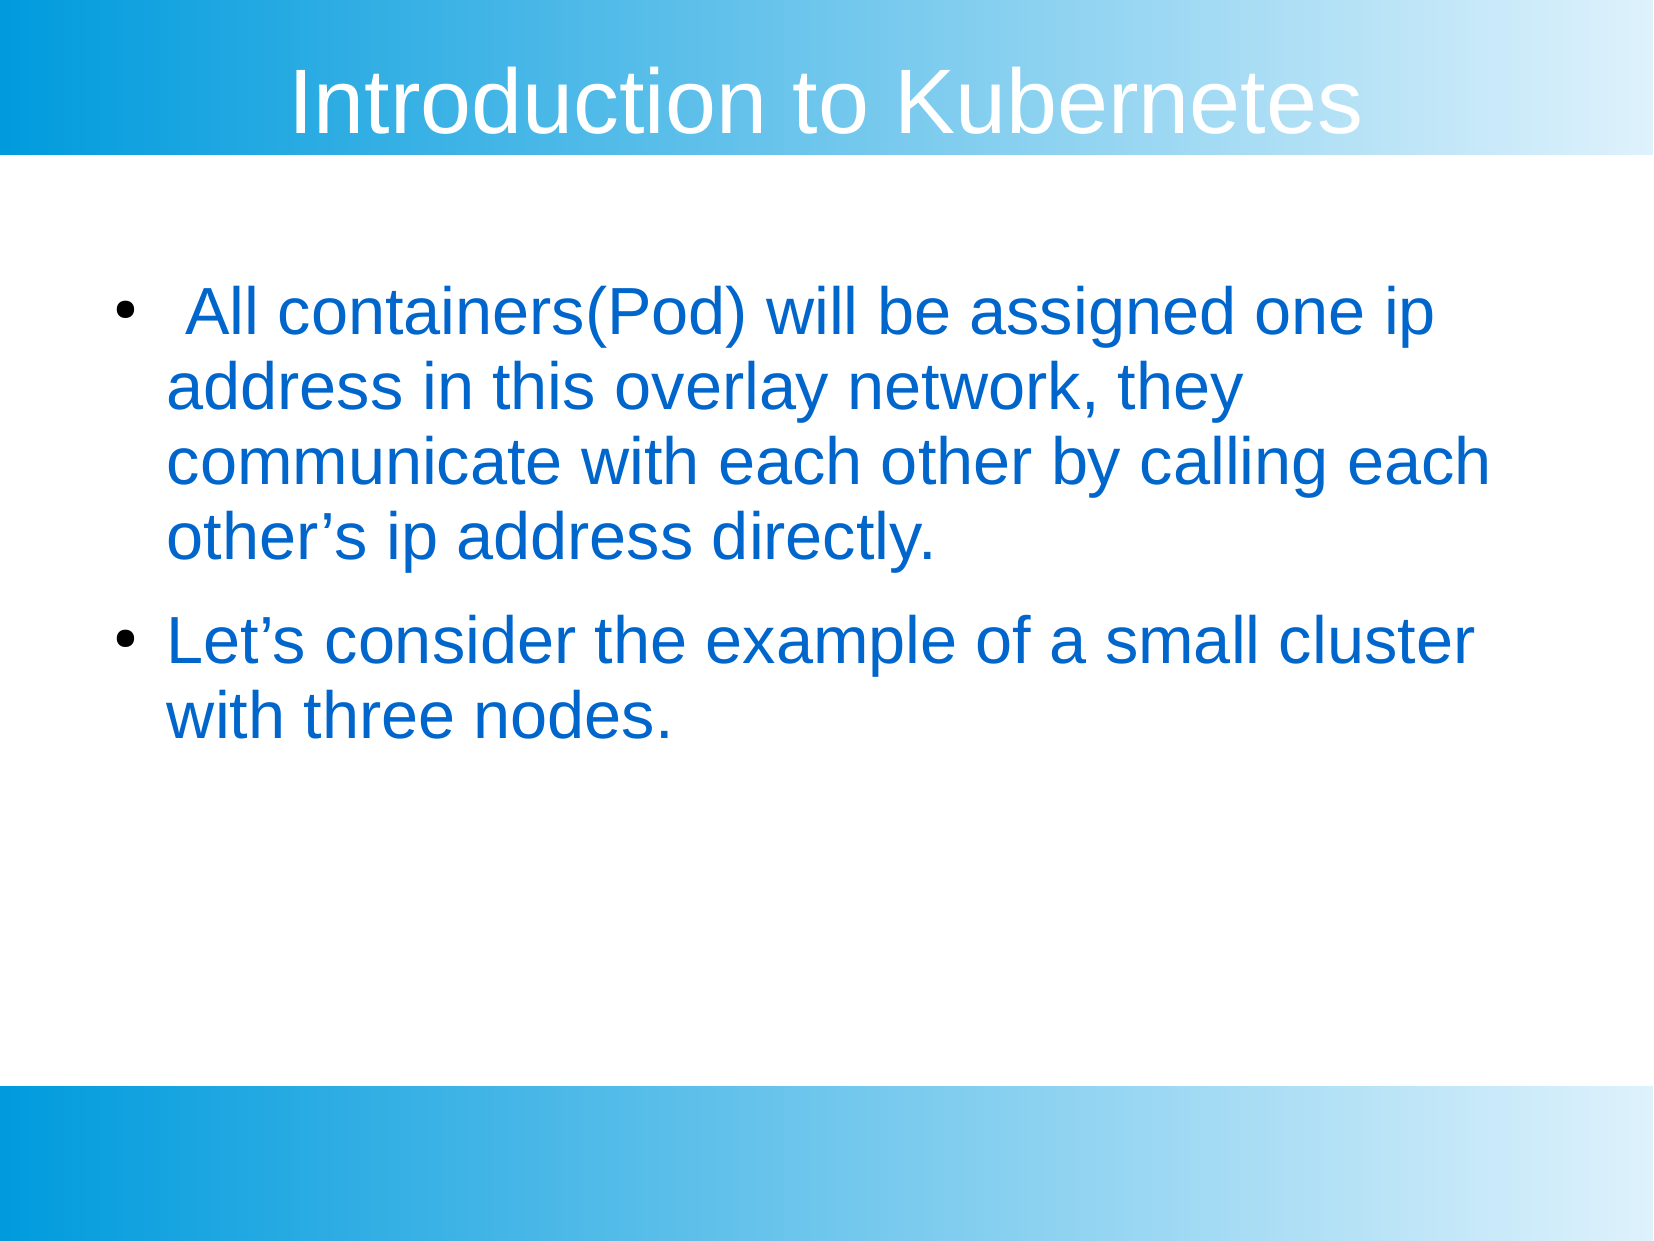

# Introduction to Kubernetes
 All containers(Pod) will be assigned one ip address in this overlay network, they communicate with each other by calling each other’s ip address directly.
Let’s consider the example of a small cluster with three nodes.